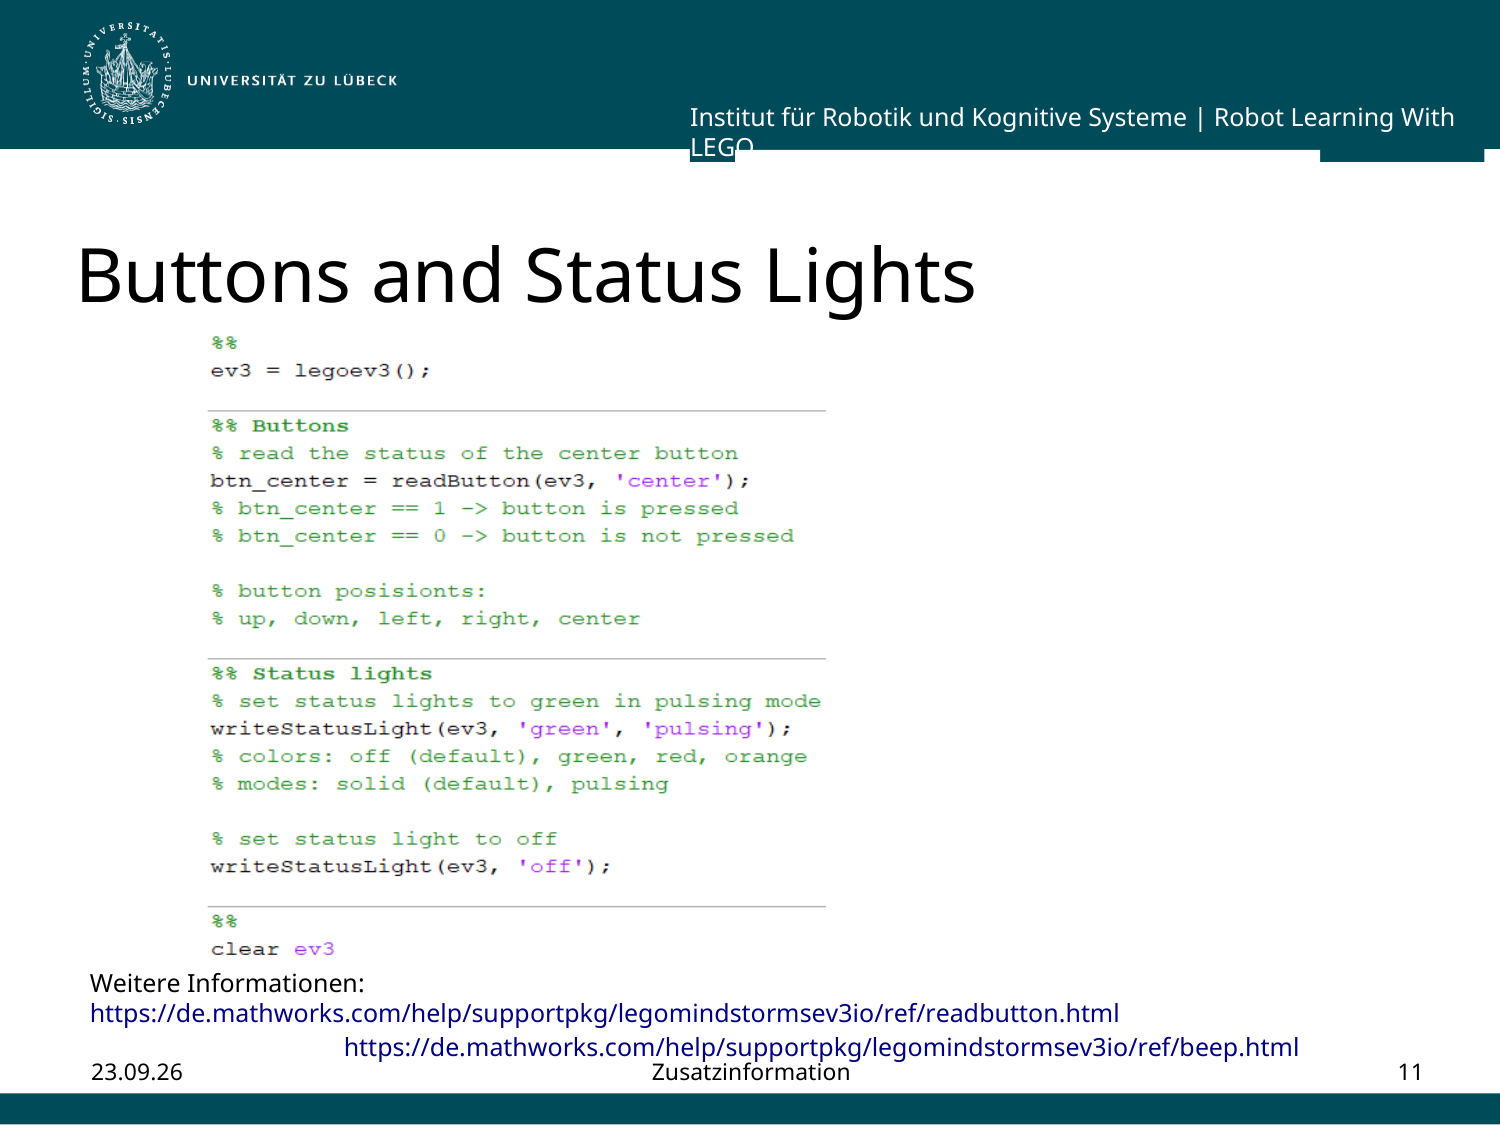

Institut für Robotik und Kognitive Systeme | Robot Learning With LEGO
# Buttons and Status Lights
Weitere Informationen: https://de.mathworks.com/help/supportpkg/legomindstormsev3io/ref/readbutton.html
	 https://de.mathworks.com/help/supportpkg/legomindstormsev3io/ref/beep.html
Zusatzinformation